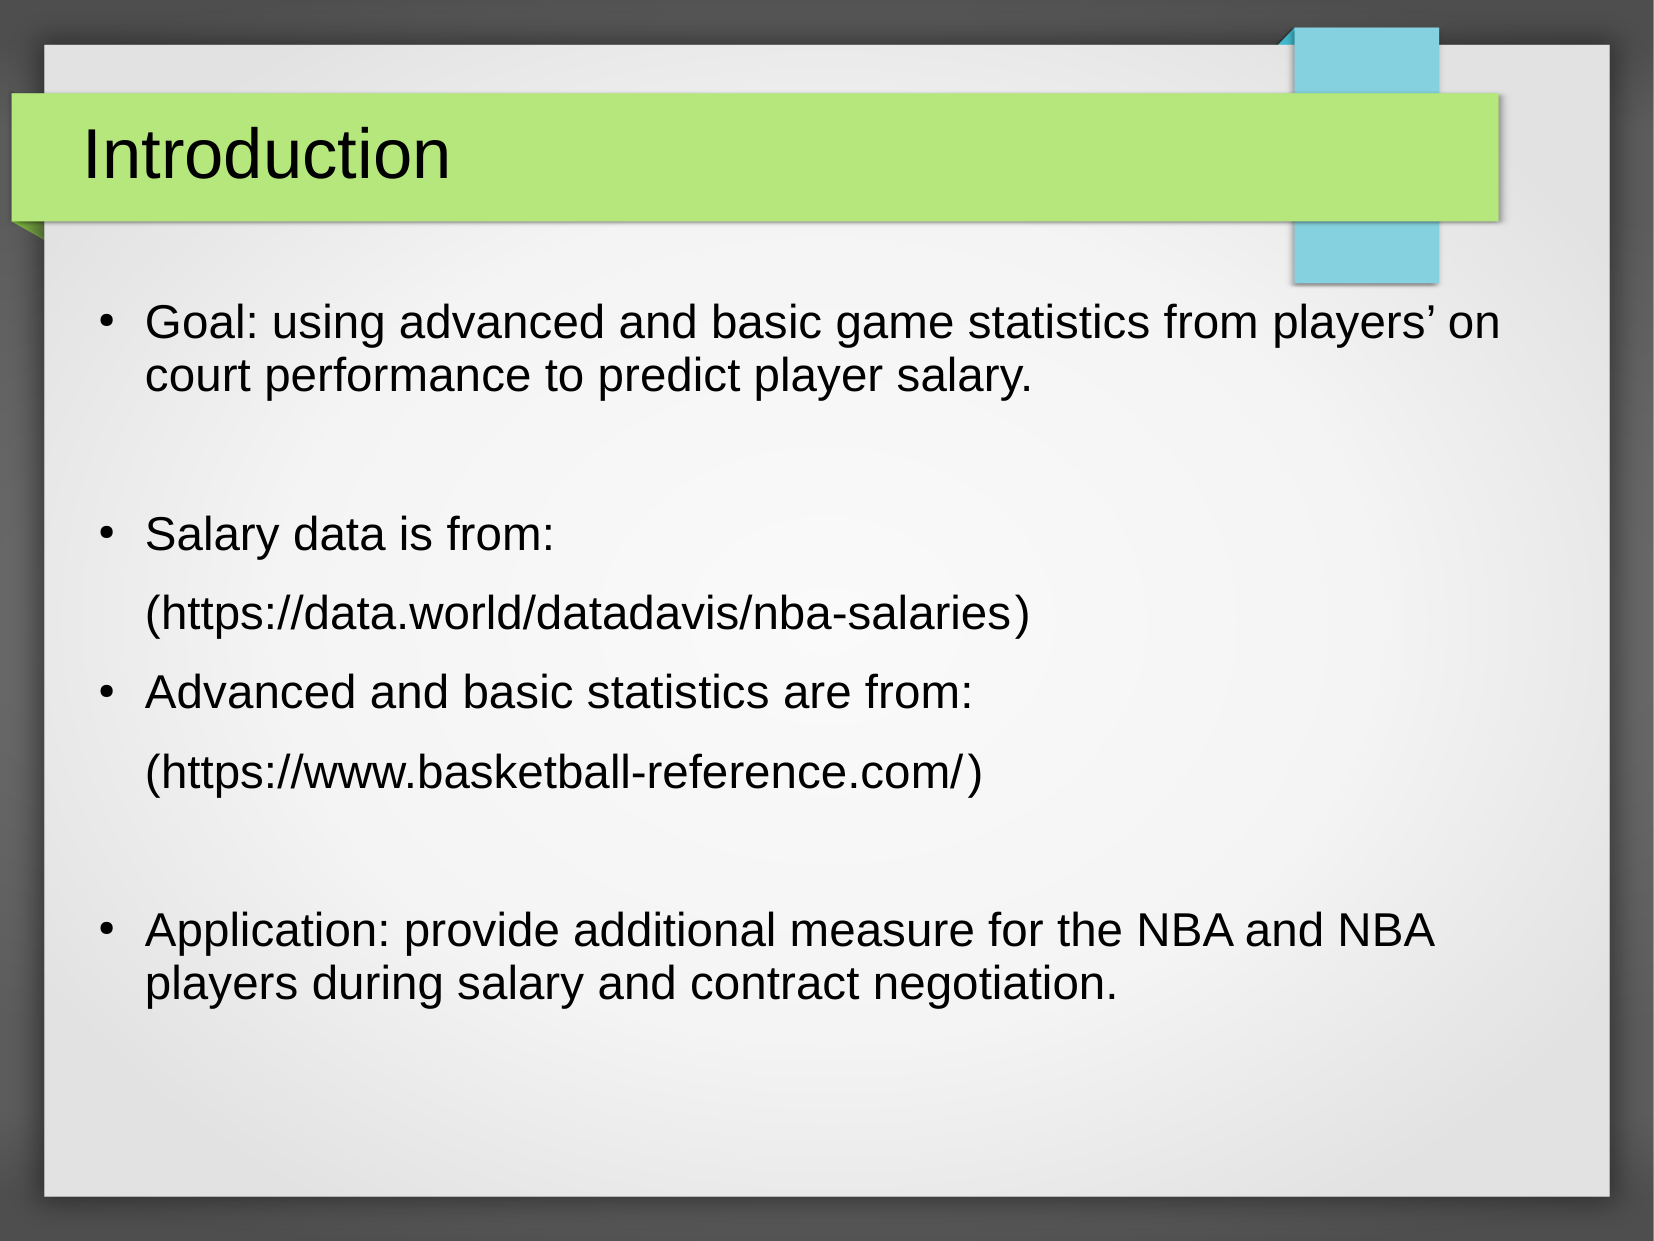

# Introduction
Goal: using advanced and basic game statistics from players’ on court performance to predict player salary.
Salary data is from:
(https://data.world/datadavis/nba-salaries)
Advanced and basic statistics are from:
(https://www.basketball-reference.com/)
Application: provide additional measure for the NBA and NBA players during salary and contract negotiation.